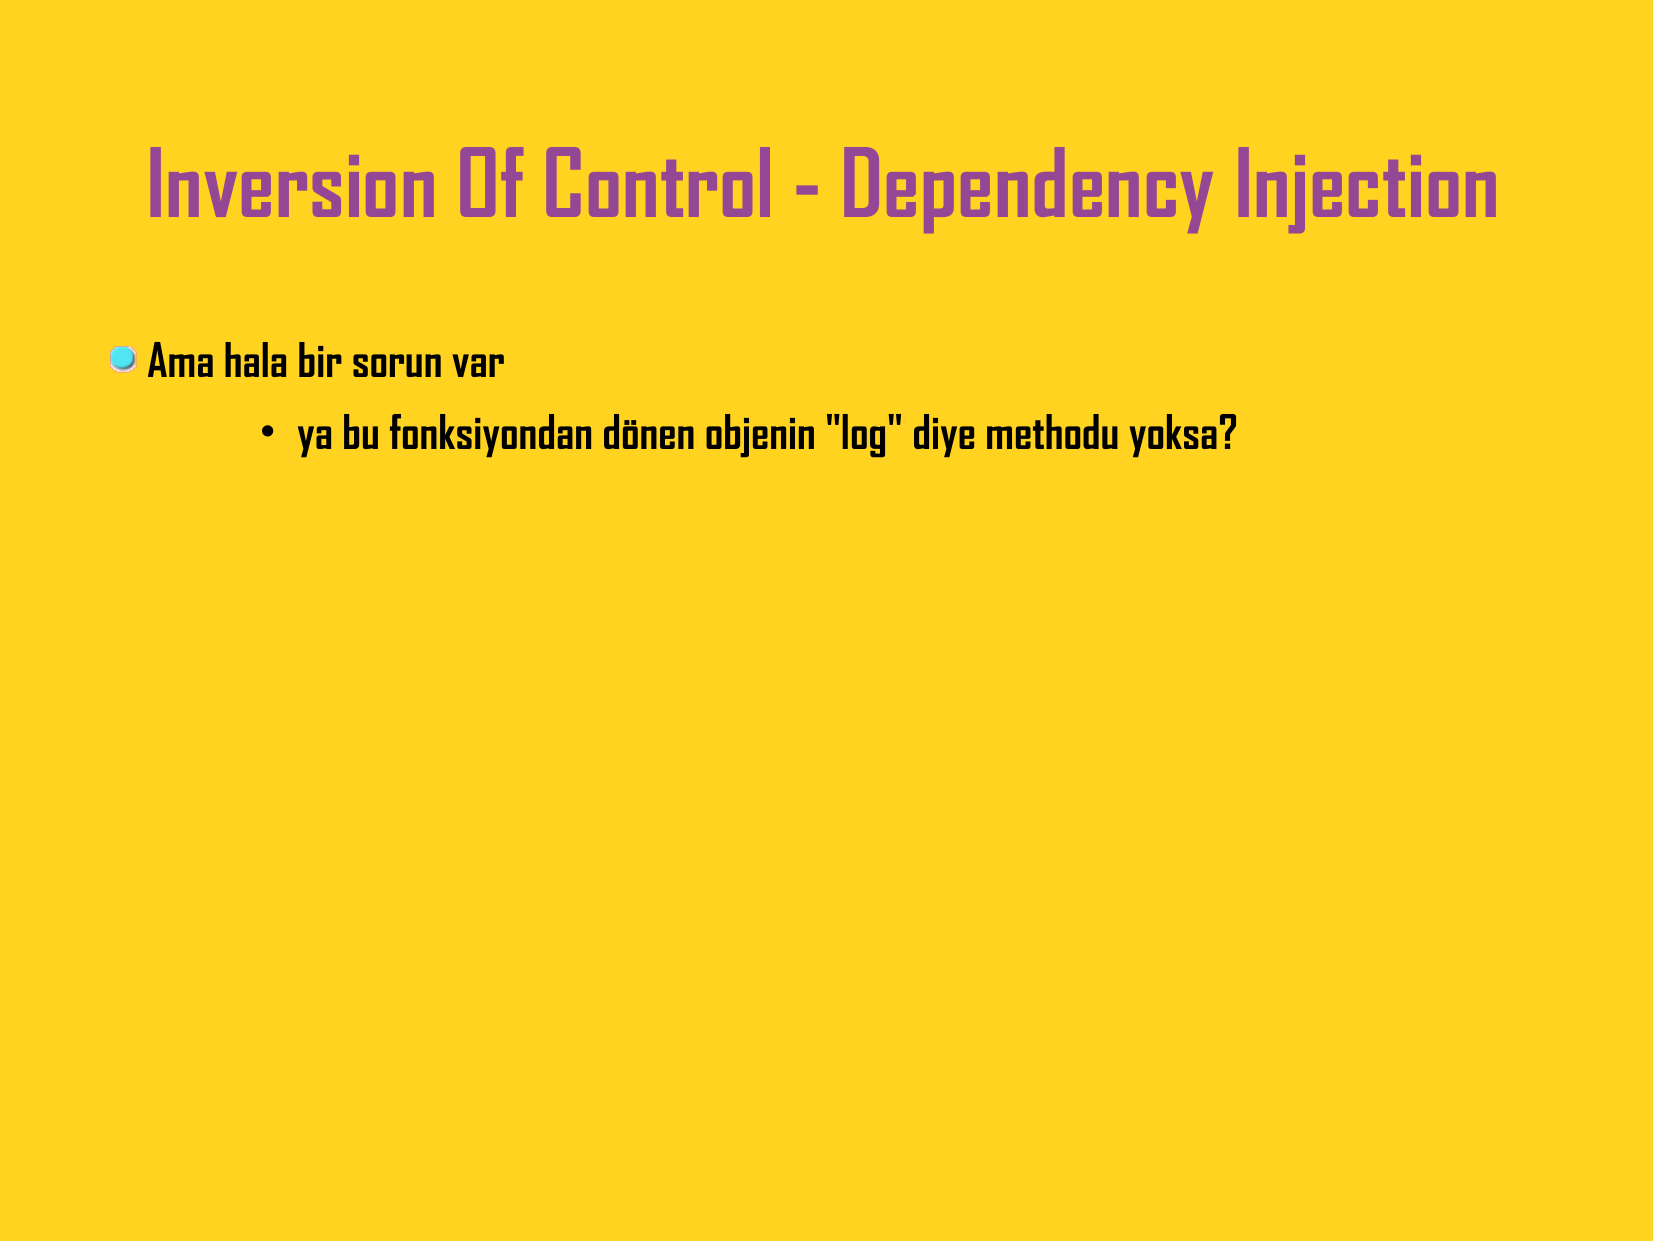

Inversion Of Control - Dependency Injection
 Ama hala bir sorun var
ya bu fonksiyondan dönen objenin "log" diye methodu yoksa?